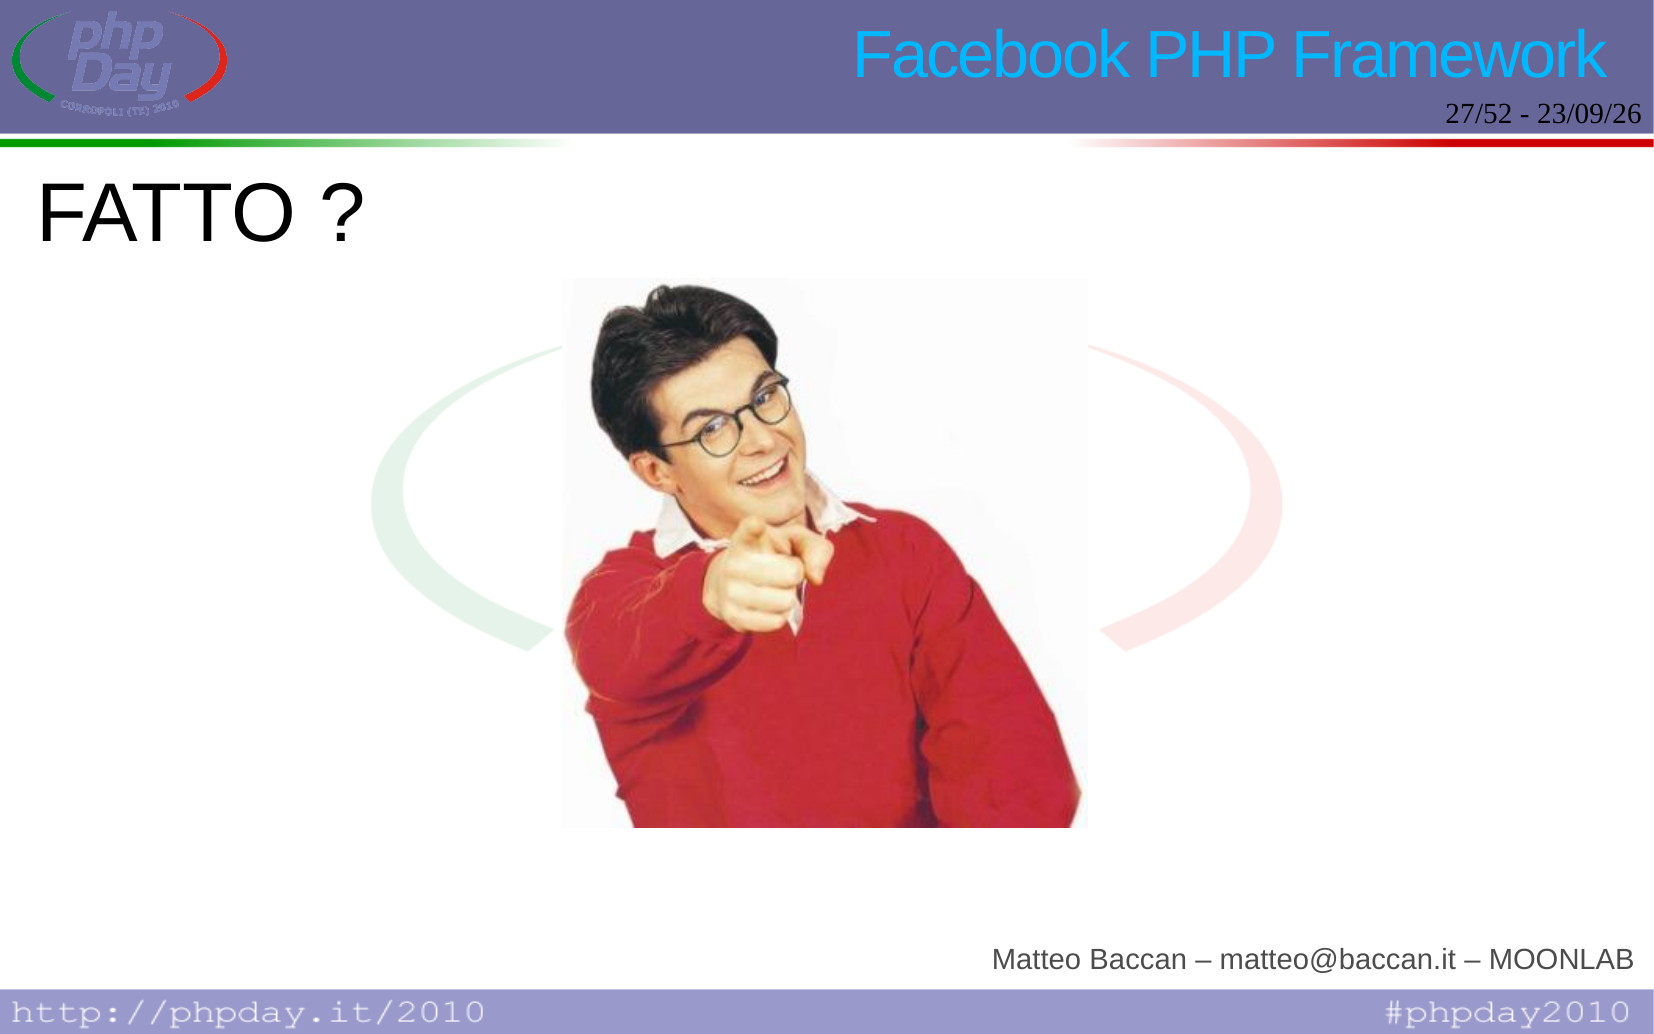

# Facebook PHP Framework
27
FATTO ?